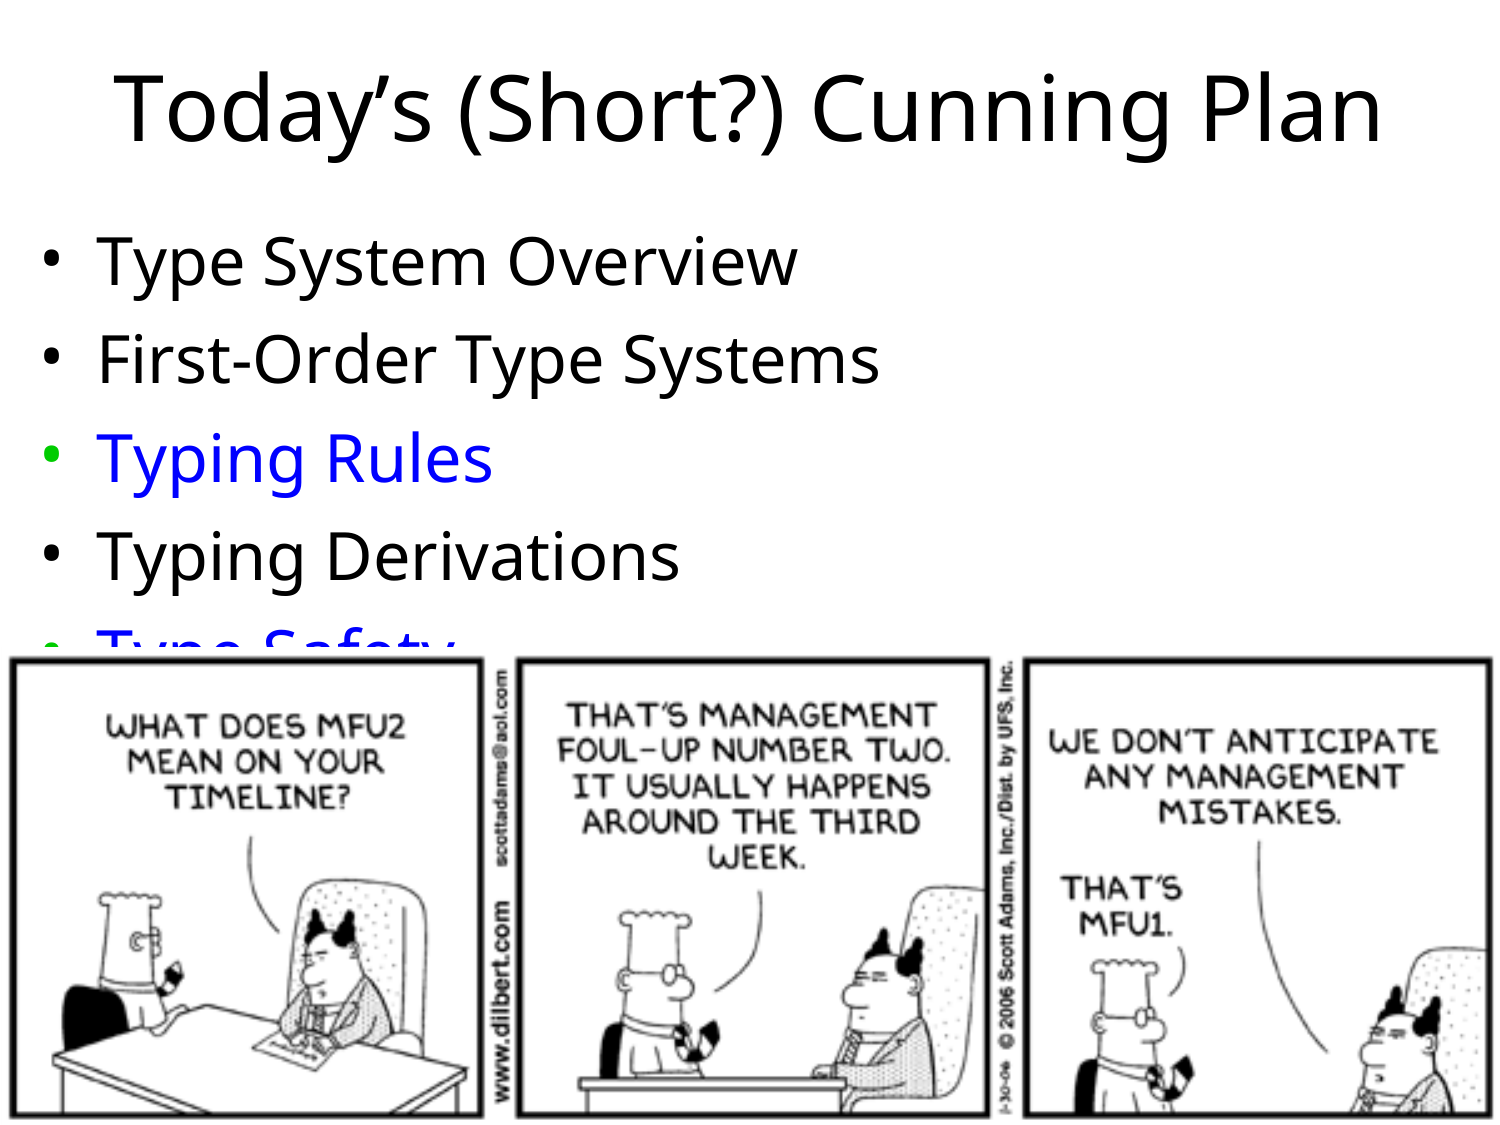

# Today’s (Short?) Cunning Plan
Type System Overview
First-Order Type Systems
Typing Rules
Typing Derivations
Type Safety
3